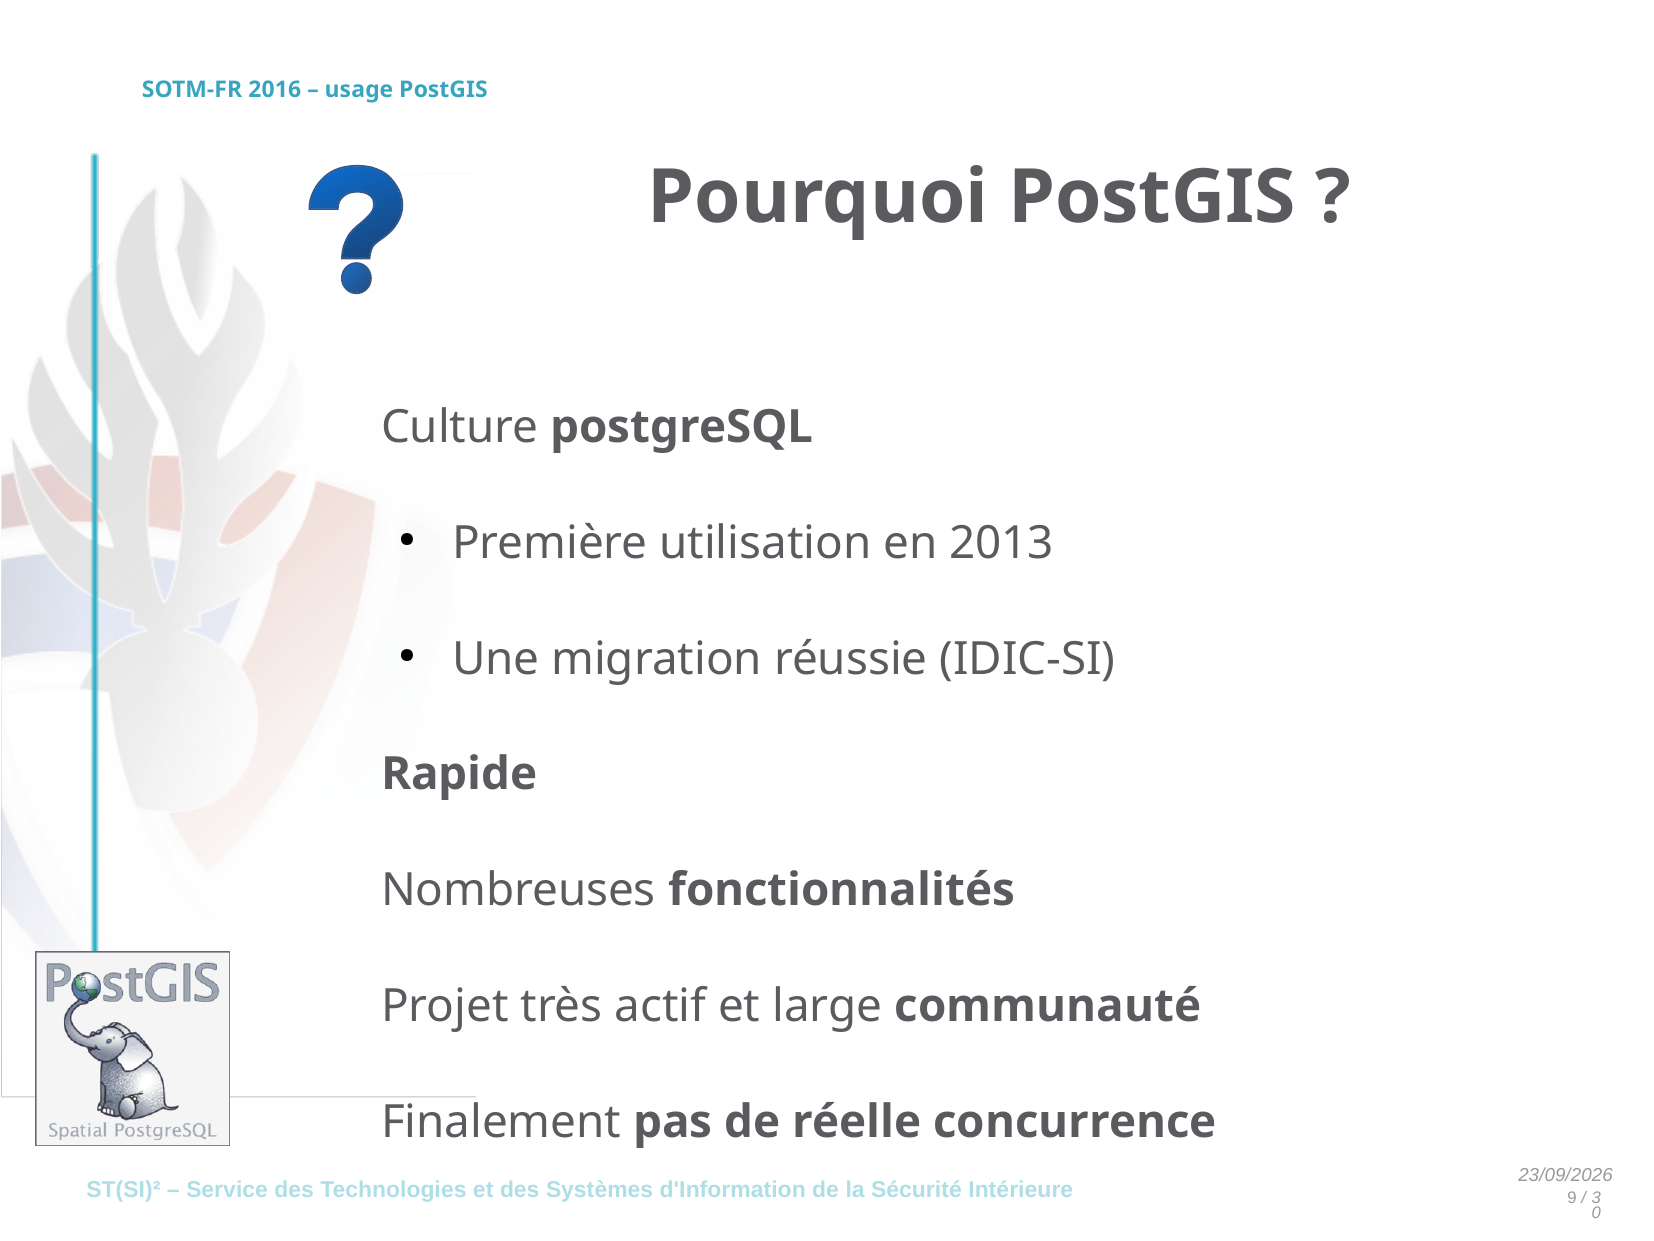

# SOTM-FR 2016 – usage PostGIS
Pourquoi PostGIS ?
Culture postgreSQL
Première utilisation en 2013
Une migration réussie (IDIC-SI)
Rapide
Nombreuses fonctionnalités
Projet très actif et large communauté
Finalement pas de réelle concurrence